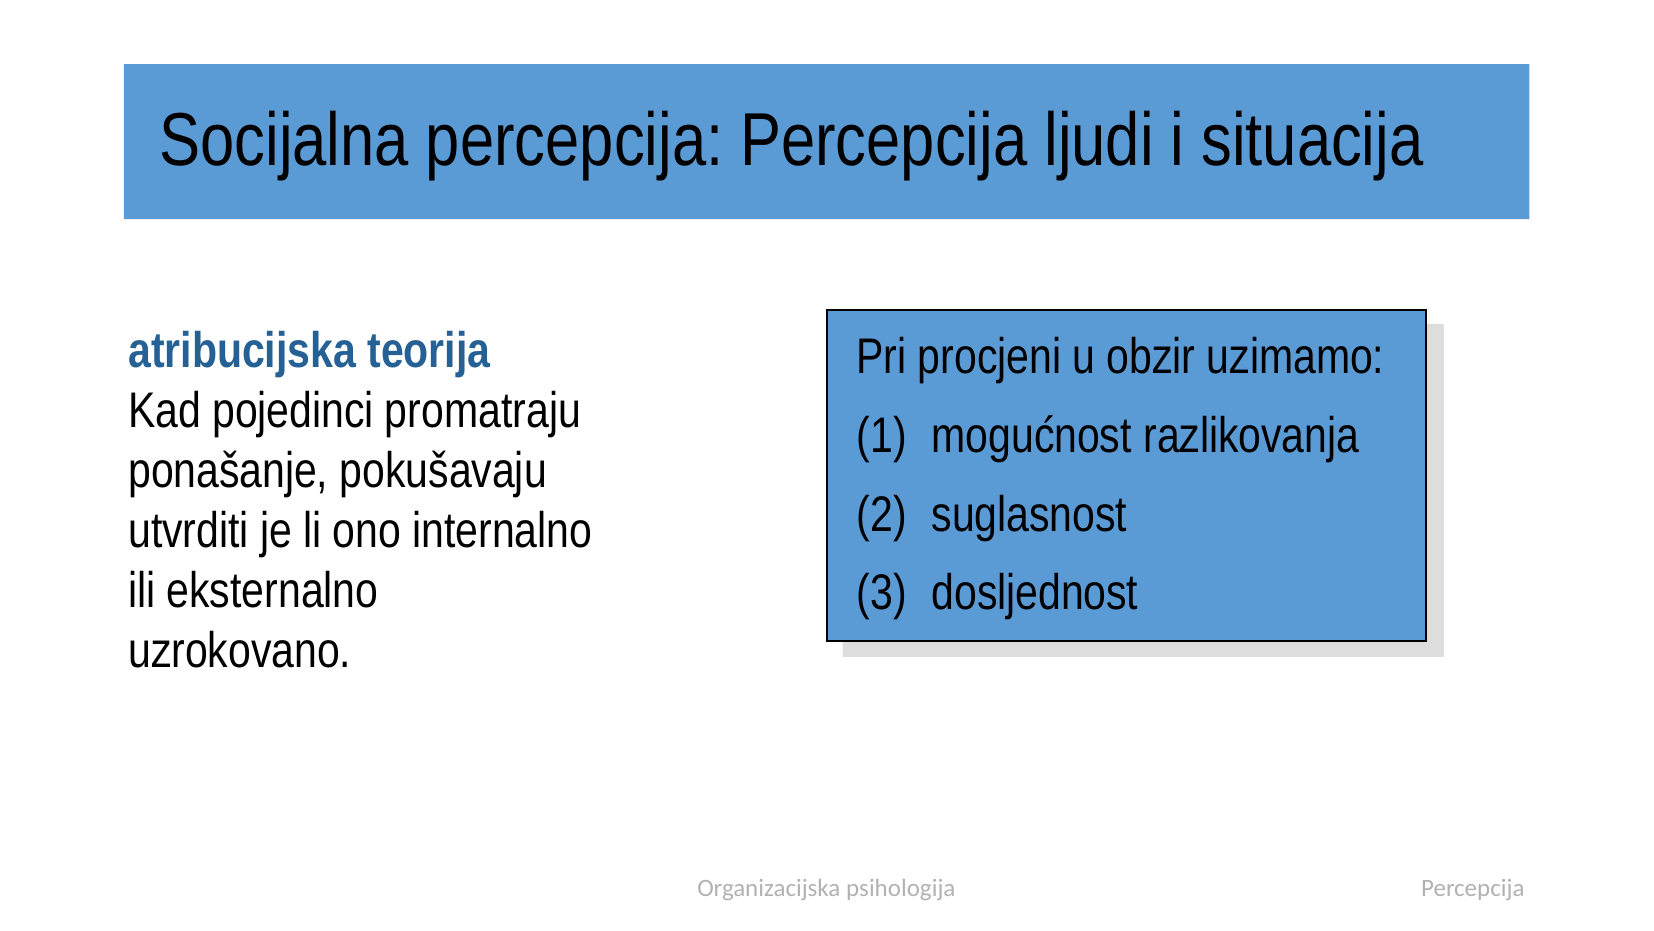

Socijalna percepcija: Percepcija ljudi i situacija
atribucijska teorija
Kad pojedinci promatraju ponašanje, pokušavaju utvrditi je li ono internalno ili eksternalno uzrokovano.
Pri procjeni u obzir uzimamo:
mogućnost razlikovanja
suglasnost
dosljednost
Organizacijska psihologija
Percepcija